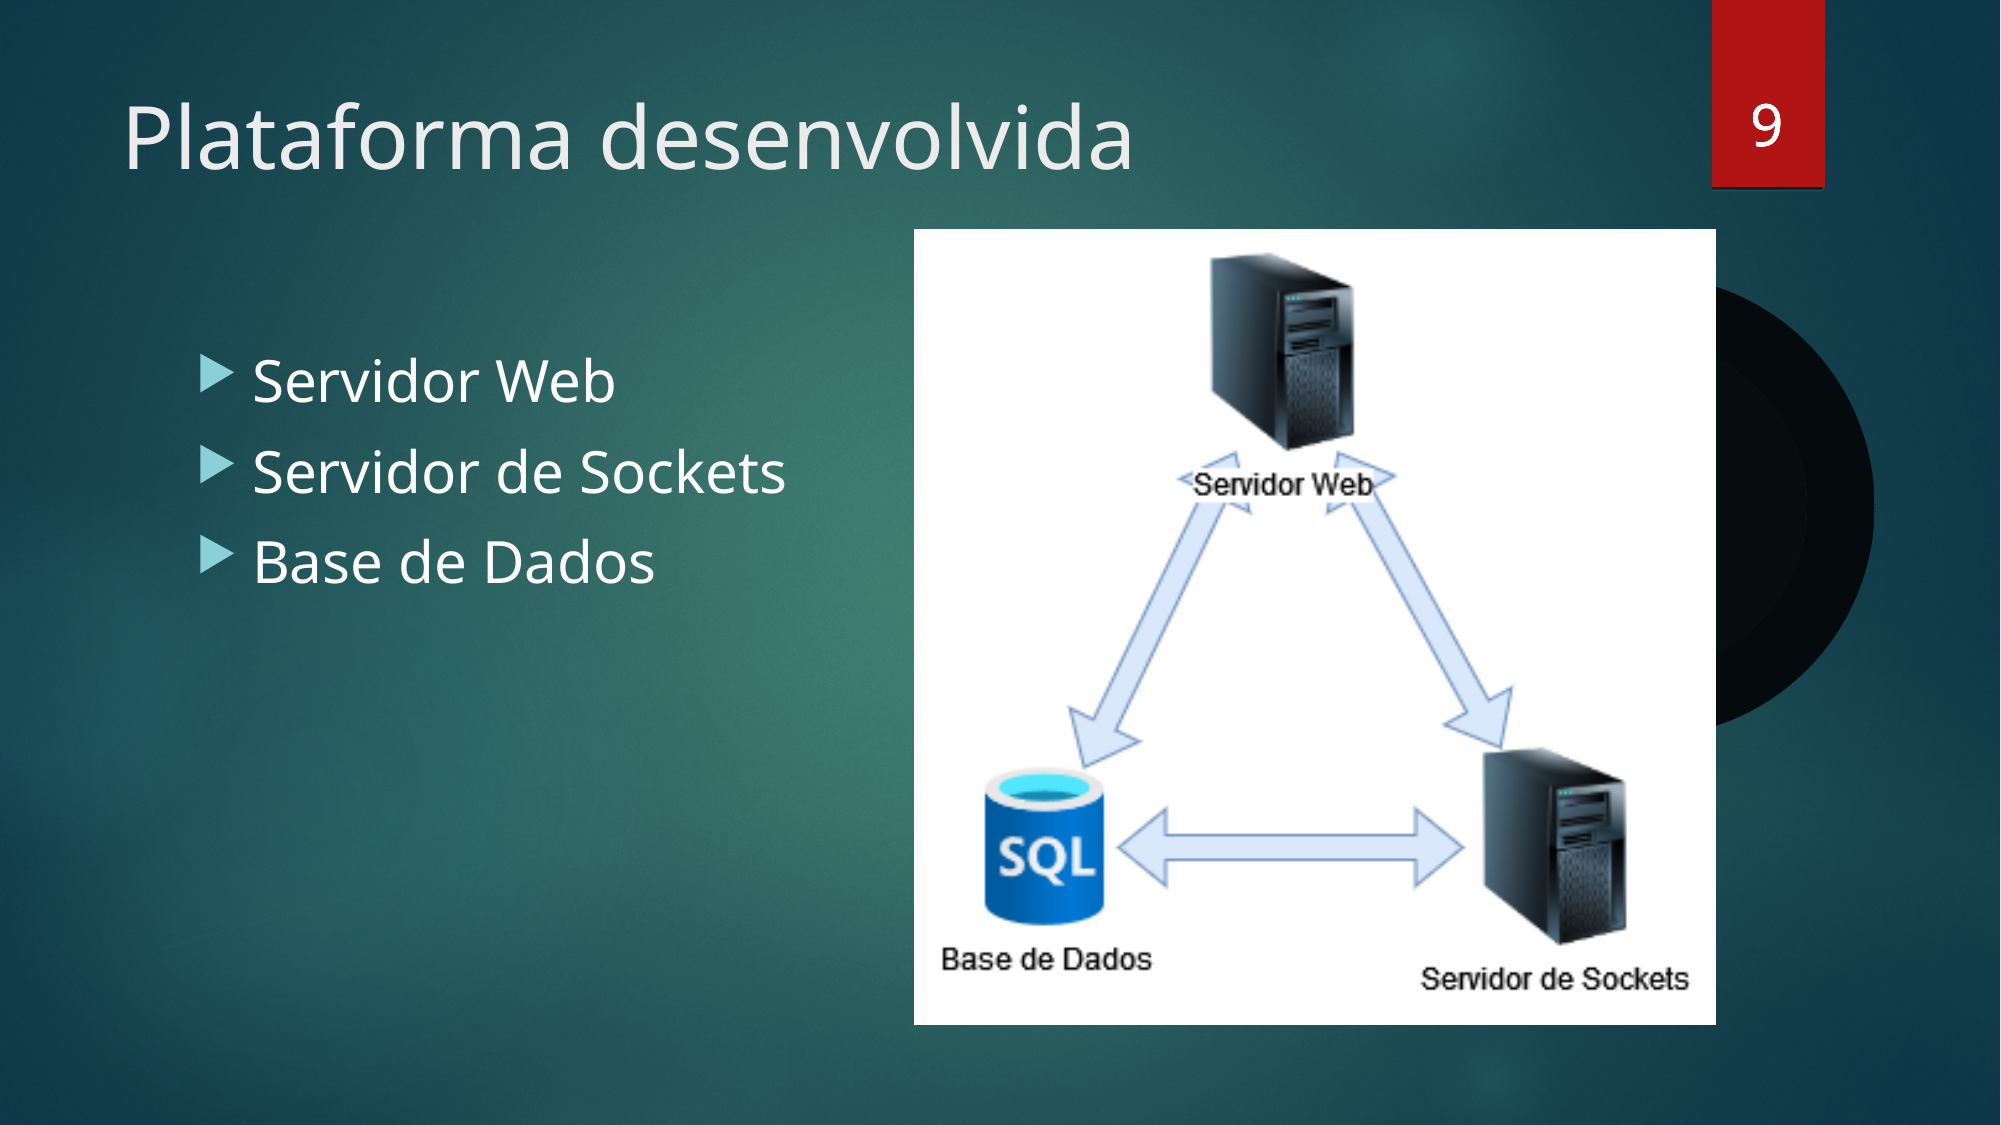

# Plataforma desenvolvida
Servidor Web
Servidor de Sockets
Base de Dados